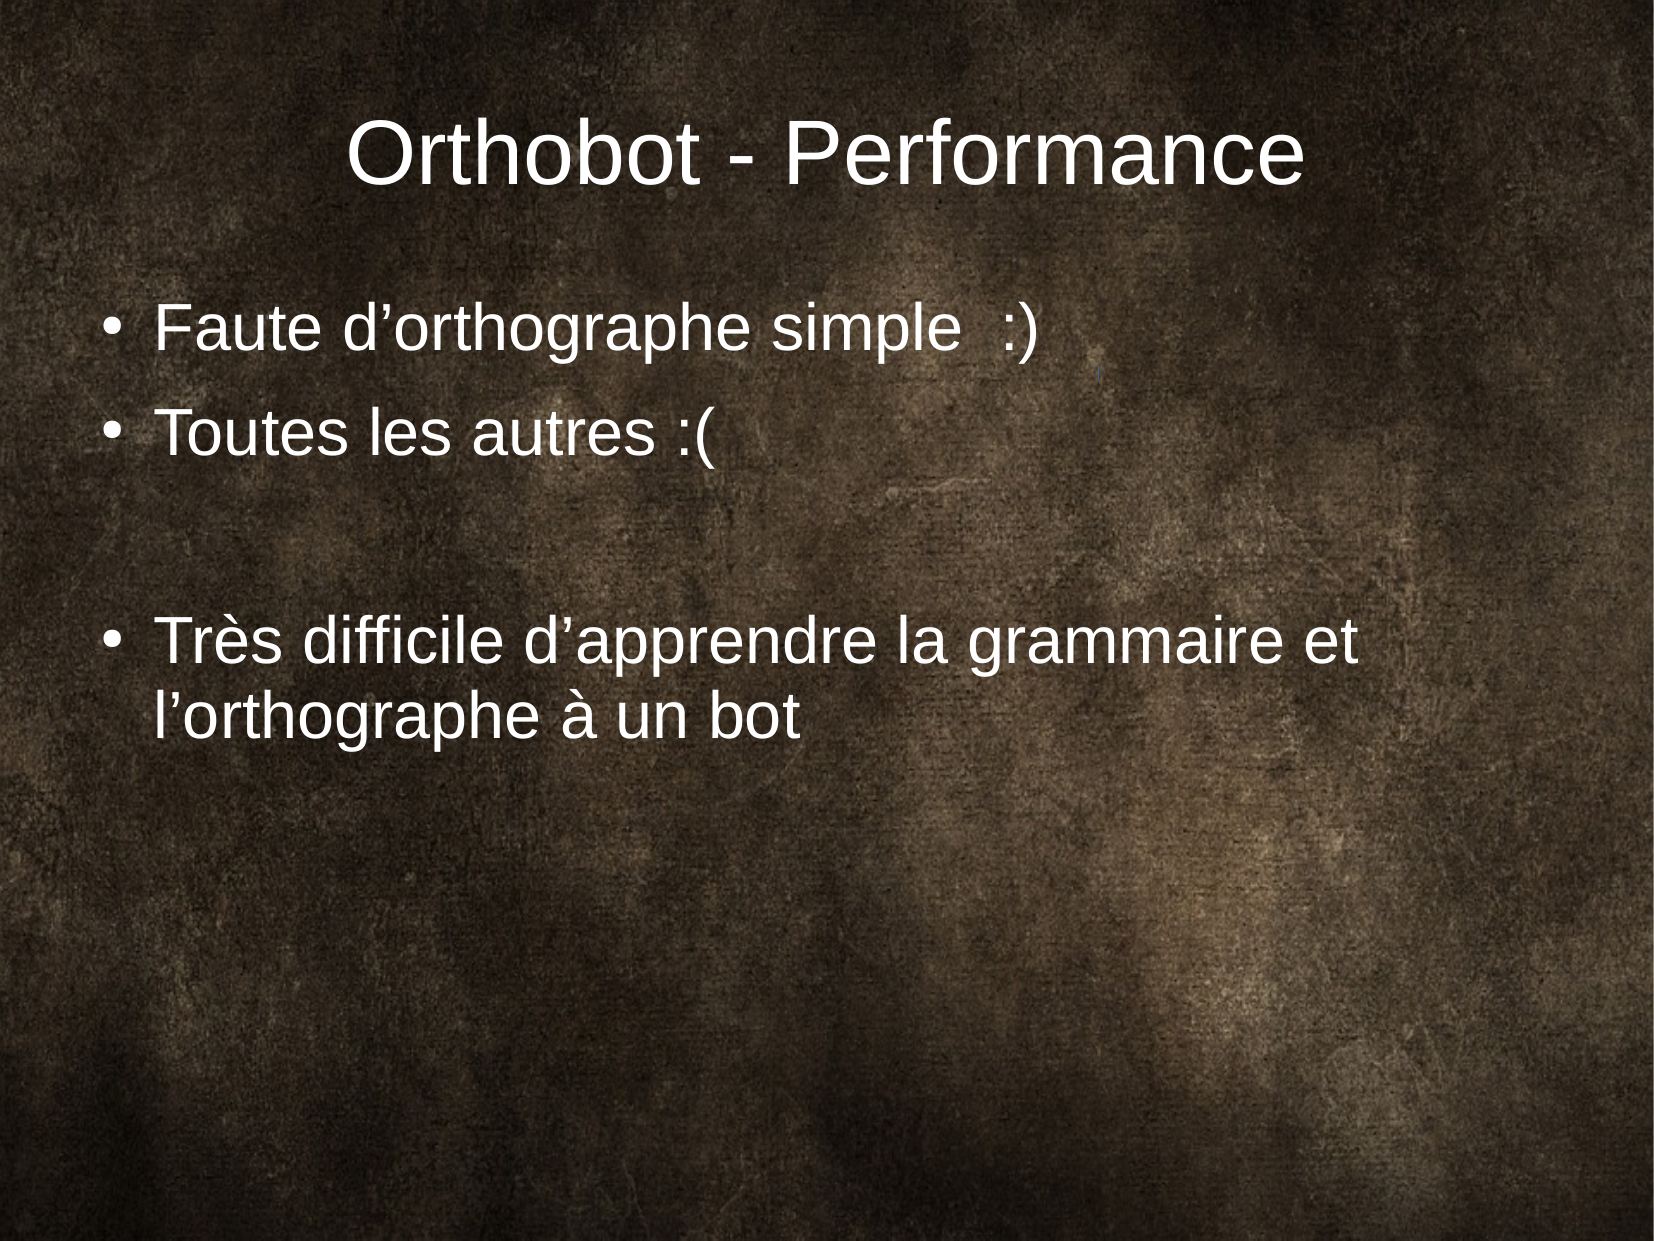

# Orthobot - Performance
Faute d’orthographe simple :)
Toutes les autres :(
Très difficile d’apprendre la grammaire et l’orthographe à un bot